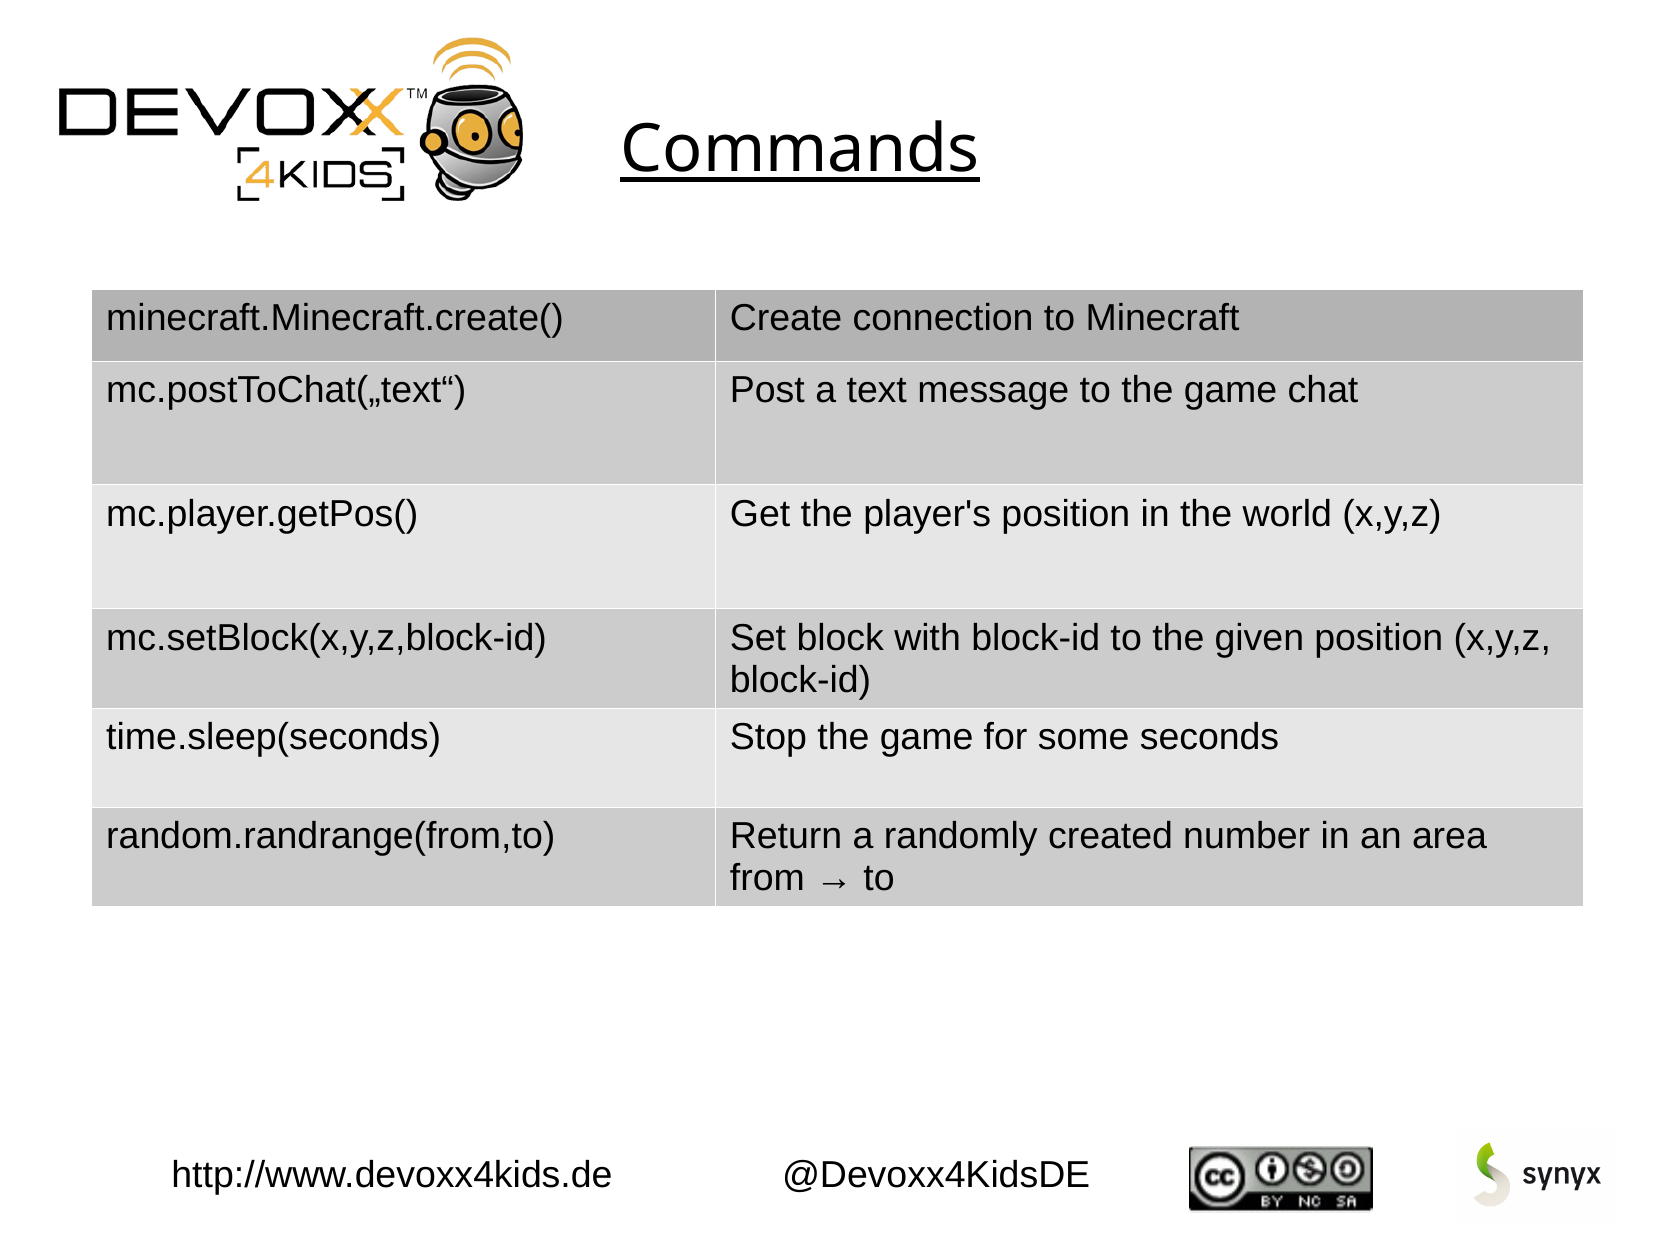

#
Commands
| minecraft.Minecraft.create() | Create connection to Minecraft |
| --- | --- |
| mc.postToChat(„text“) | Post a text message to the game chat |
| mc.player.getPos() | Get the player's position in the world (x,y,z) |
| mc.setBlock(x,y,z,block-id) | Set block with block-id to the given position (x,y,z, block-id) |
| time.sleep(seconds) | Stop the game for some seconds |
| random.randrange(from,to) | Return a randomly created number in an area from → to |